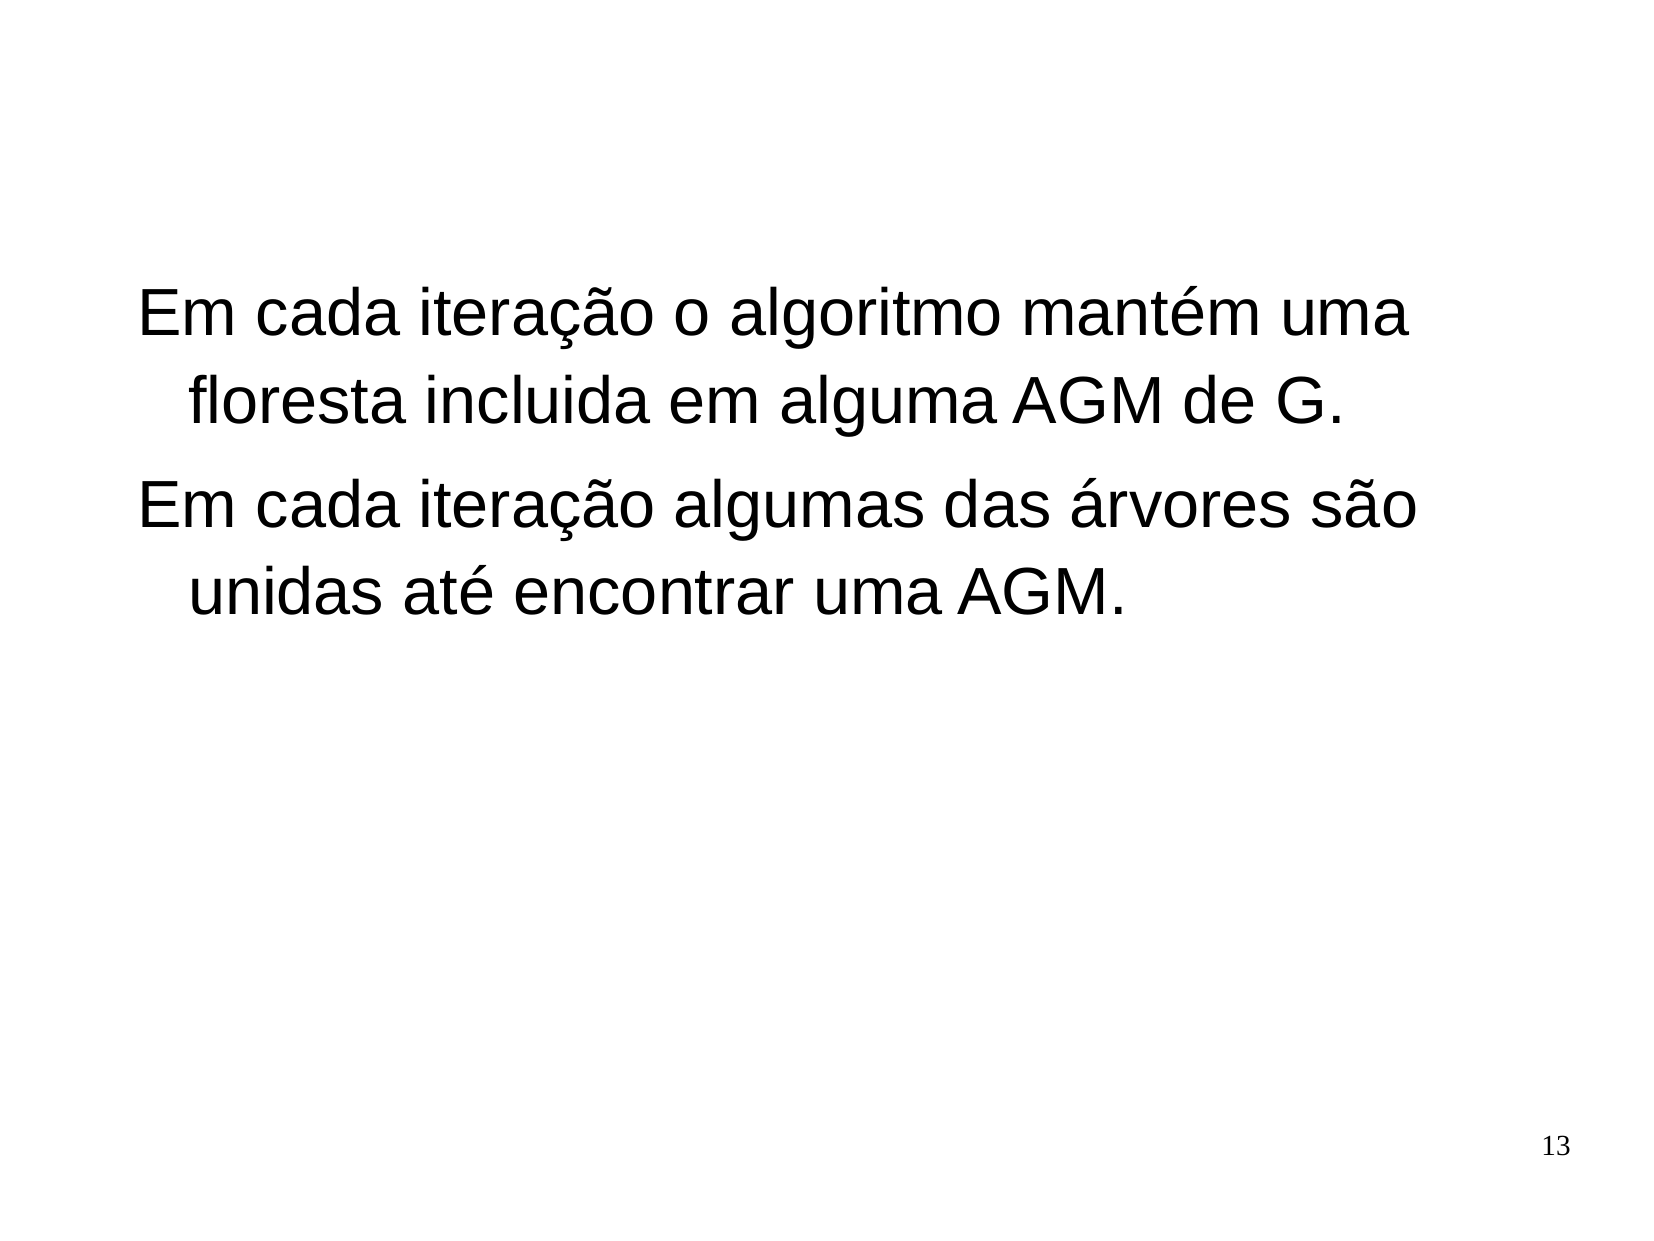

#
Em cada iteração o algoritmo mantém uma floresta incluida em alguma AGM de G.
Em cada iteração algumas das árvores são unidas até encontrar uma AGM.
13